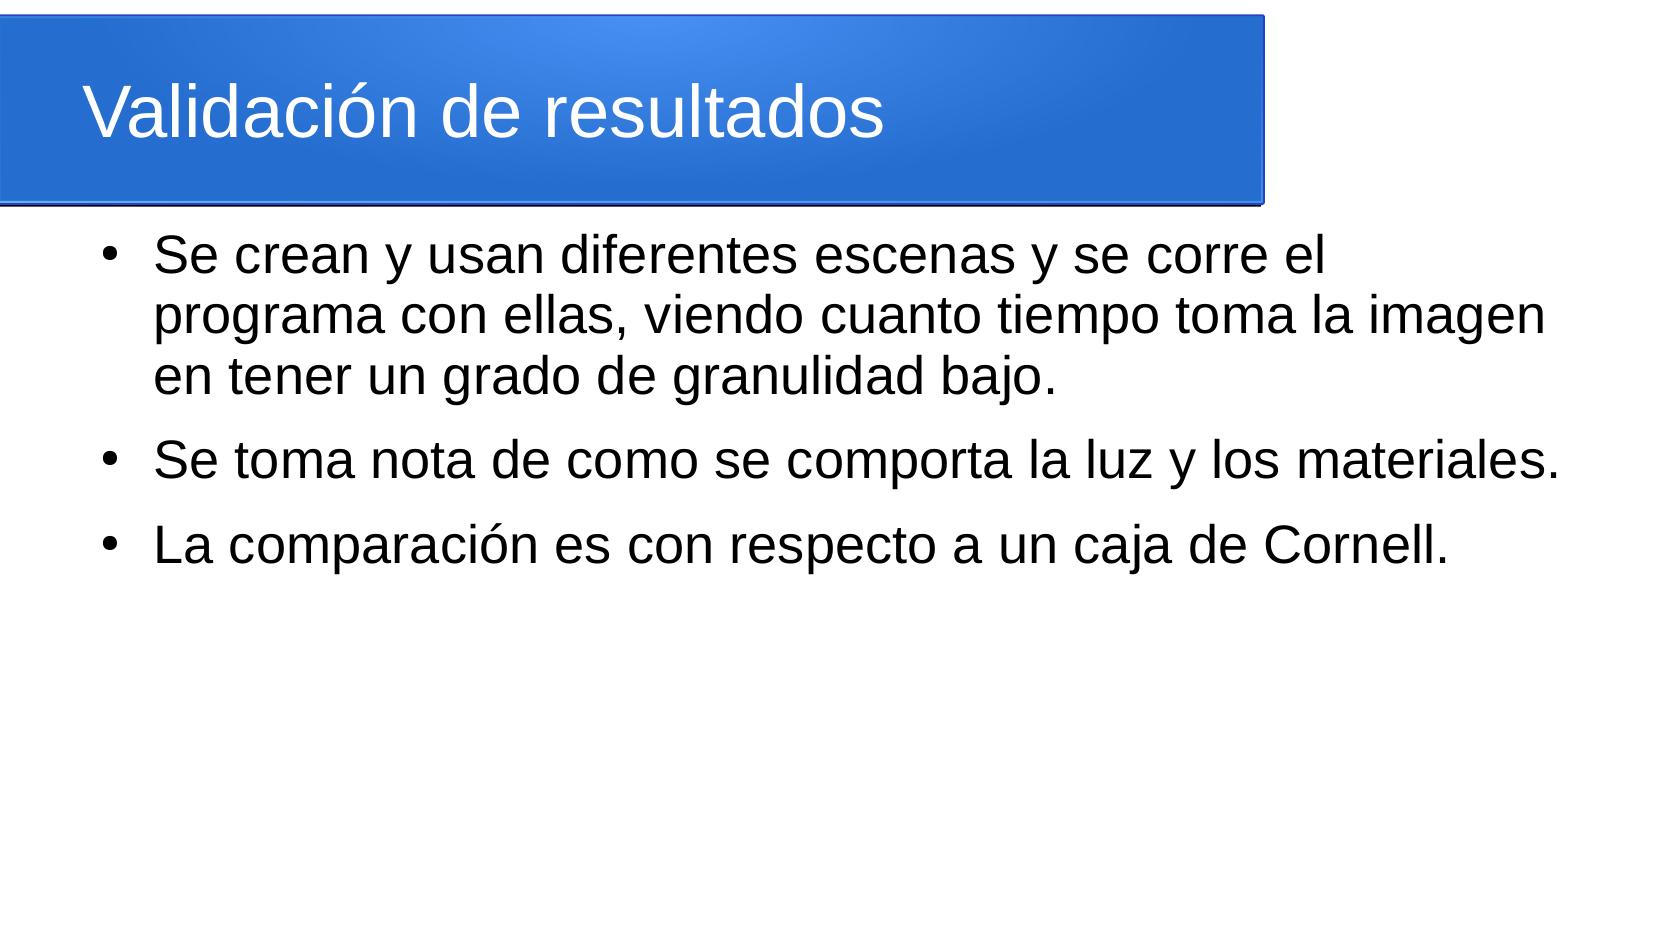

# Validación de resultados
Se crean y usan diferentes escenas y se corre el programa con ellas, viendo cuanto tiempo toma la imagen en tener un grado de granulidad bajo.
Se toma nota de como se comporta la luz y los materiales.
La comparación es con respecto a un caja de Cornell.